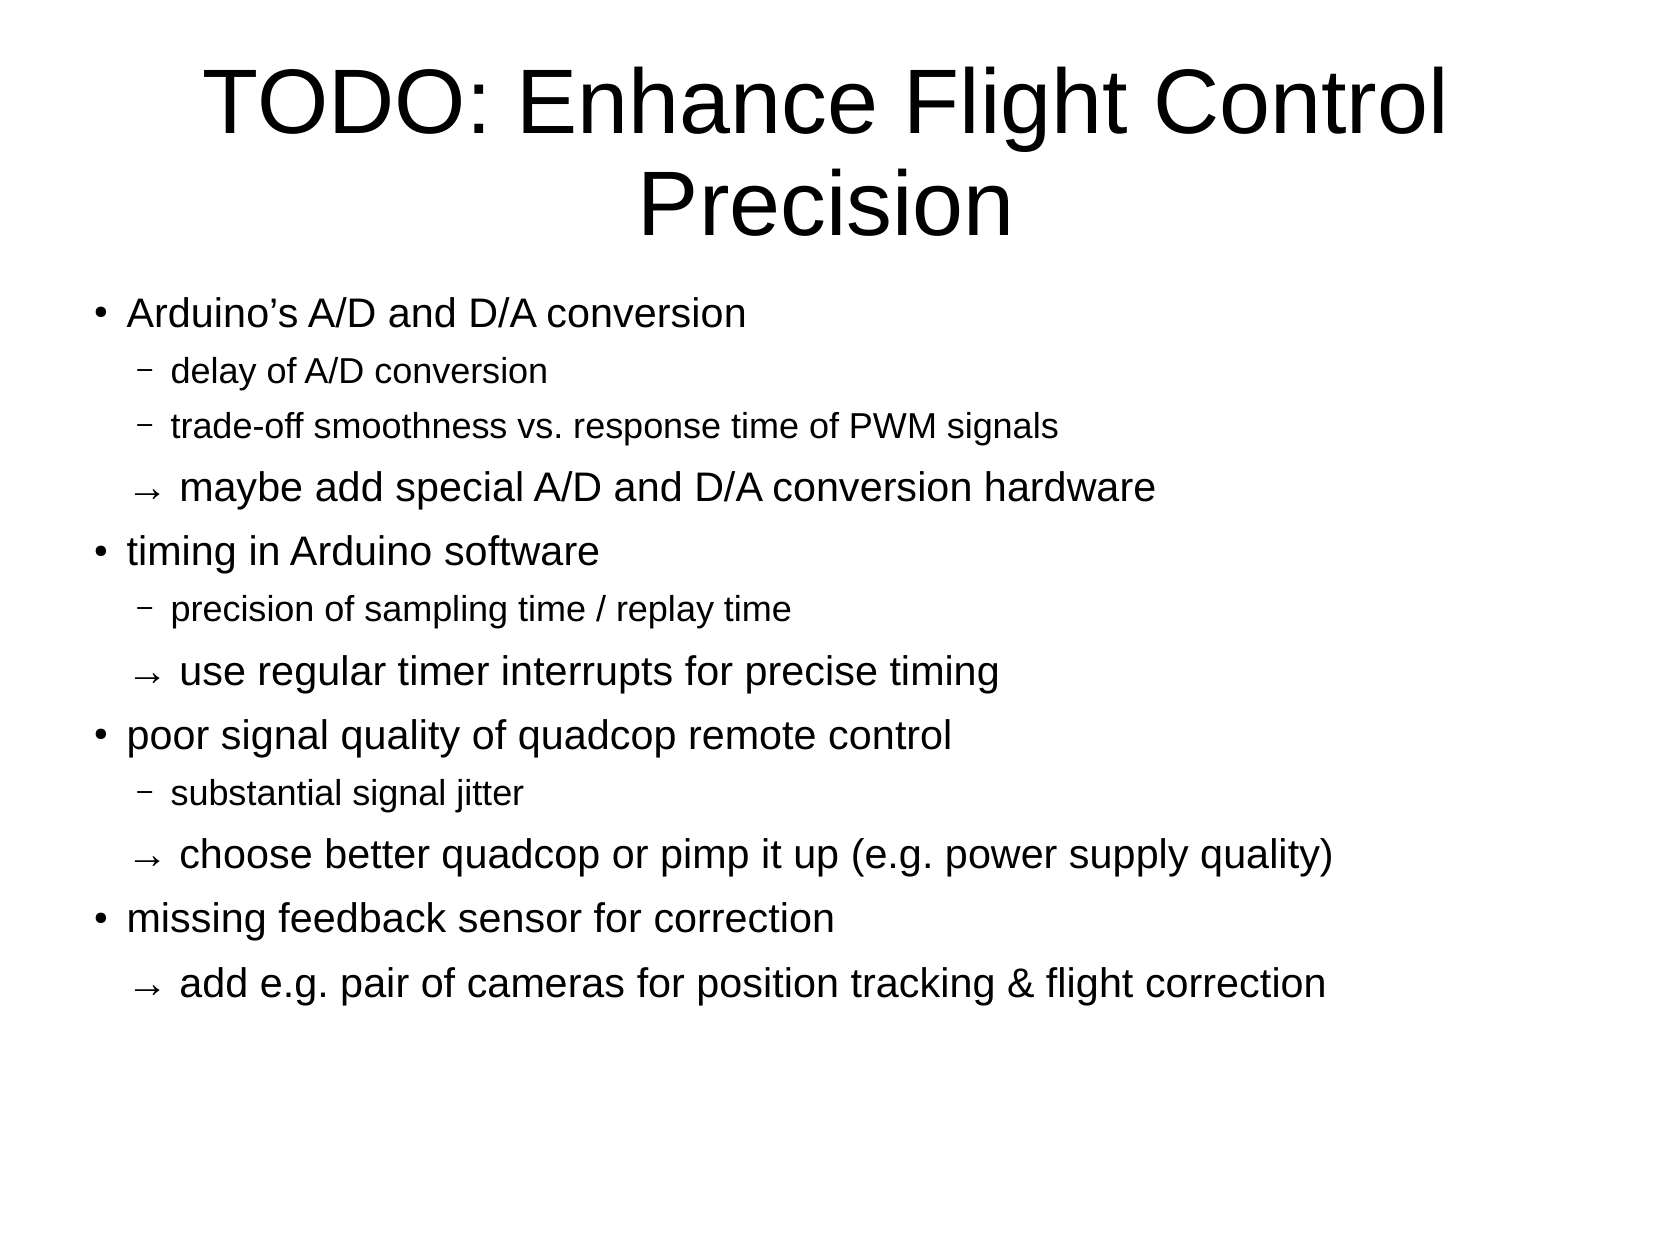

# TODO: Enhance Flight Control Precision
Arduino’s A/D and D/A conversion
delay of A/D conversion
trade-off smoothness vs. response time of PWM signals
→ maybe add special A/D and D/A conversion hardware
timing in Arduino software
precision of sampling time / replay time
→ use regular timer interrupts for precise timing
poor signal quality of quadcop remote control
substantial signal jitter
→ choose better quadcop or pimp it up (e.g. power supply quality)
missing feedback sensor for correction
→ add e.g. pair of cameras for position tracking & flight correction